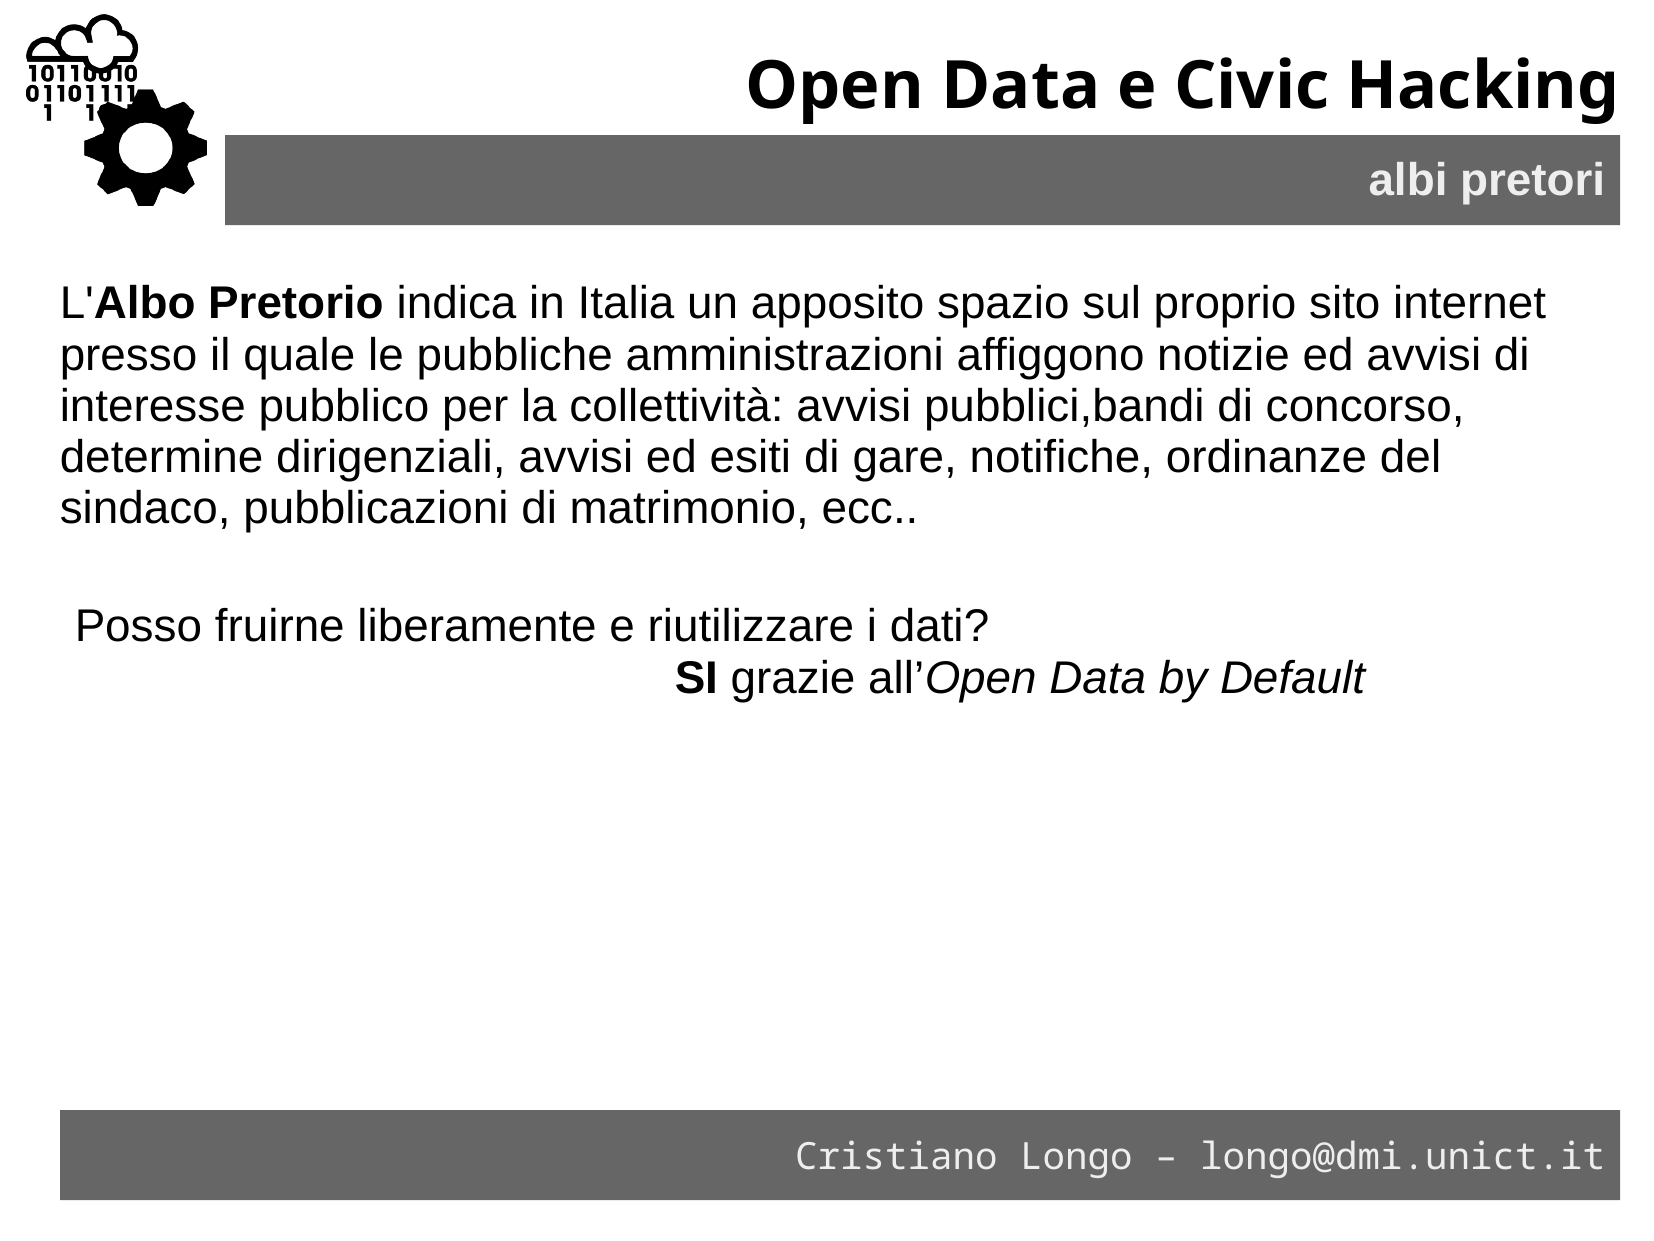

Open Data e Civic Hacking
albi pretori
L'Albo Pretorio indica in Italia un apposito spazio sul proprio sito internet presso il quale le pubbliche amministrazioni affiggono notizie ed avvisi di interesse pubblico per la collettività: avvisi pubblici,bandi di concorso, determine dirigenziali, avvisi ed esiti di gare, notifiche, ordinanze del sindaco, pubblicazioni di matrimonio, ecc..
Posso fruirne liberamente e riutilizzare i dati?
								SI grazie all’Open Data by Default
Cristiano Longo – longo@dmi.unict.it